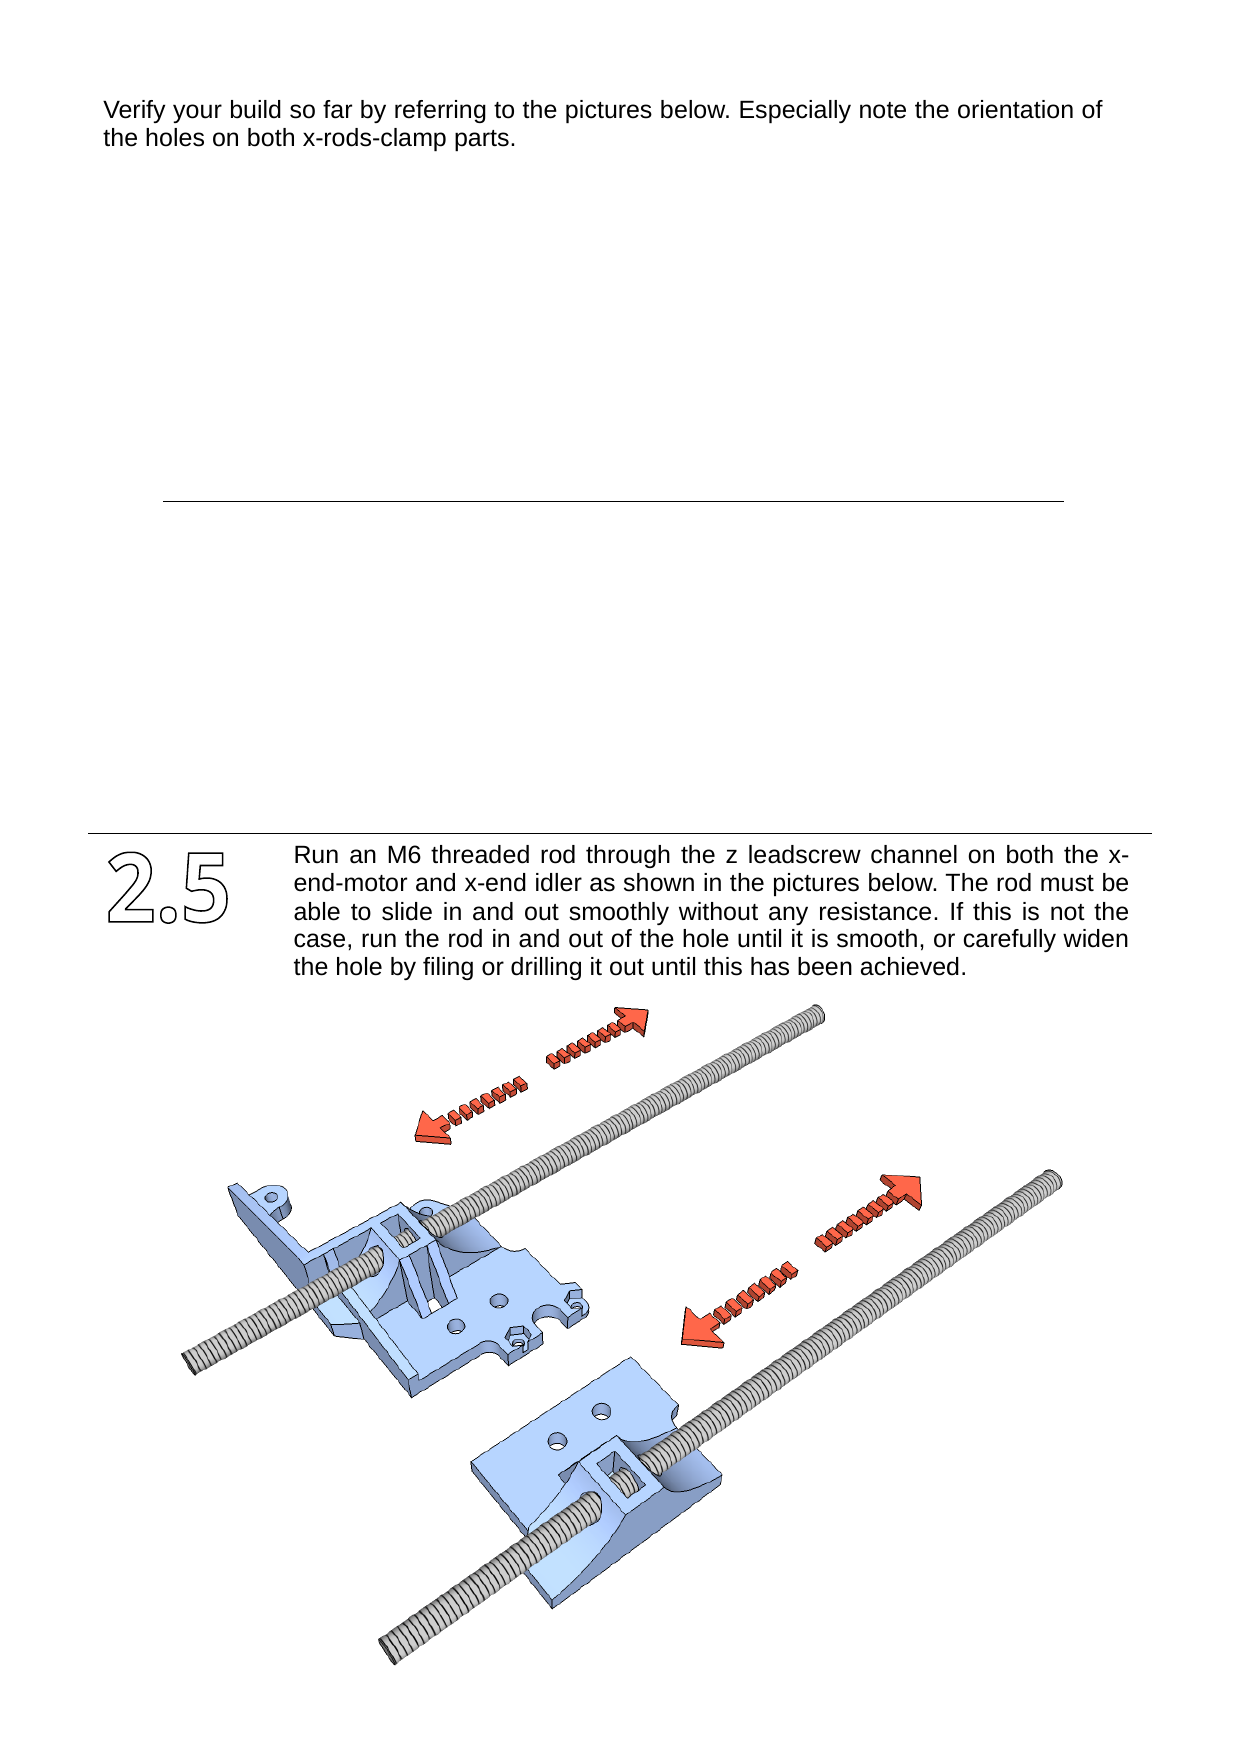

Verify your build so far by referring to the pictures below. Especially note the orientation of the holes on both x-rods-clamp parts.
Run an M6 threaded rod through the z leadscrew channel on both the x-end-motor and x-end idler as shown in the pictures below. The rod must be able to slide in and out smoothly without any resistance. If this is not the case, run the rod in and out of the hole until it is smooth, or carefully widen the hole by filing or drilling it out until this has been achieved.
2.5